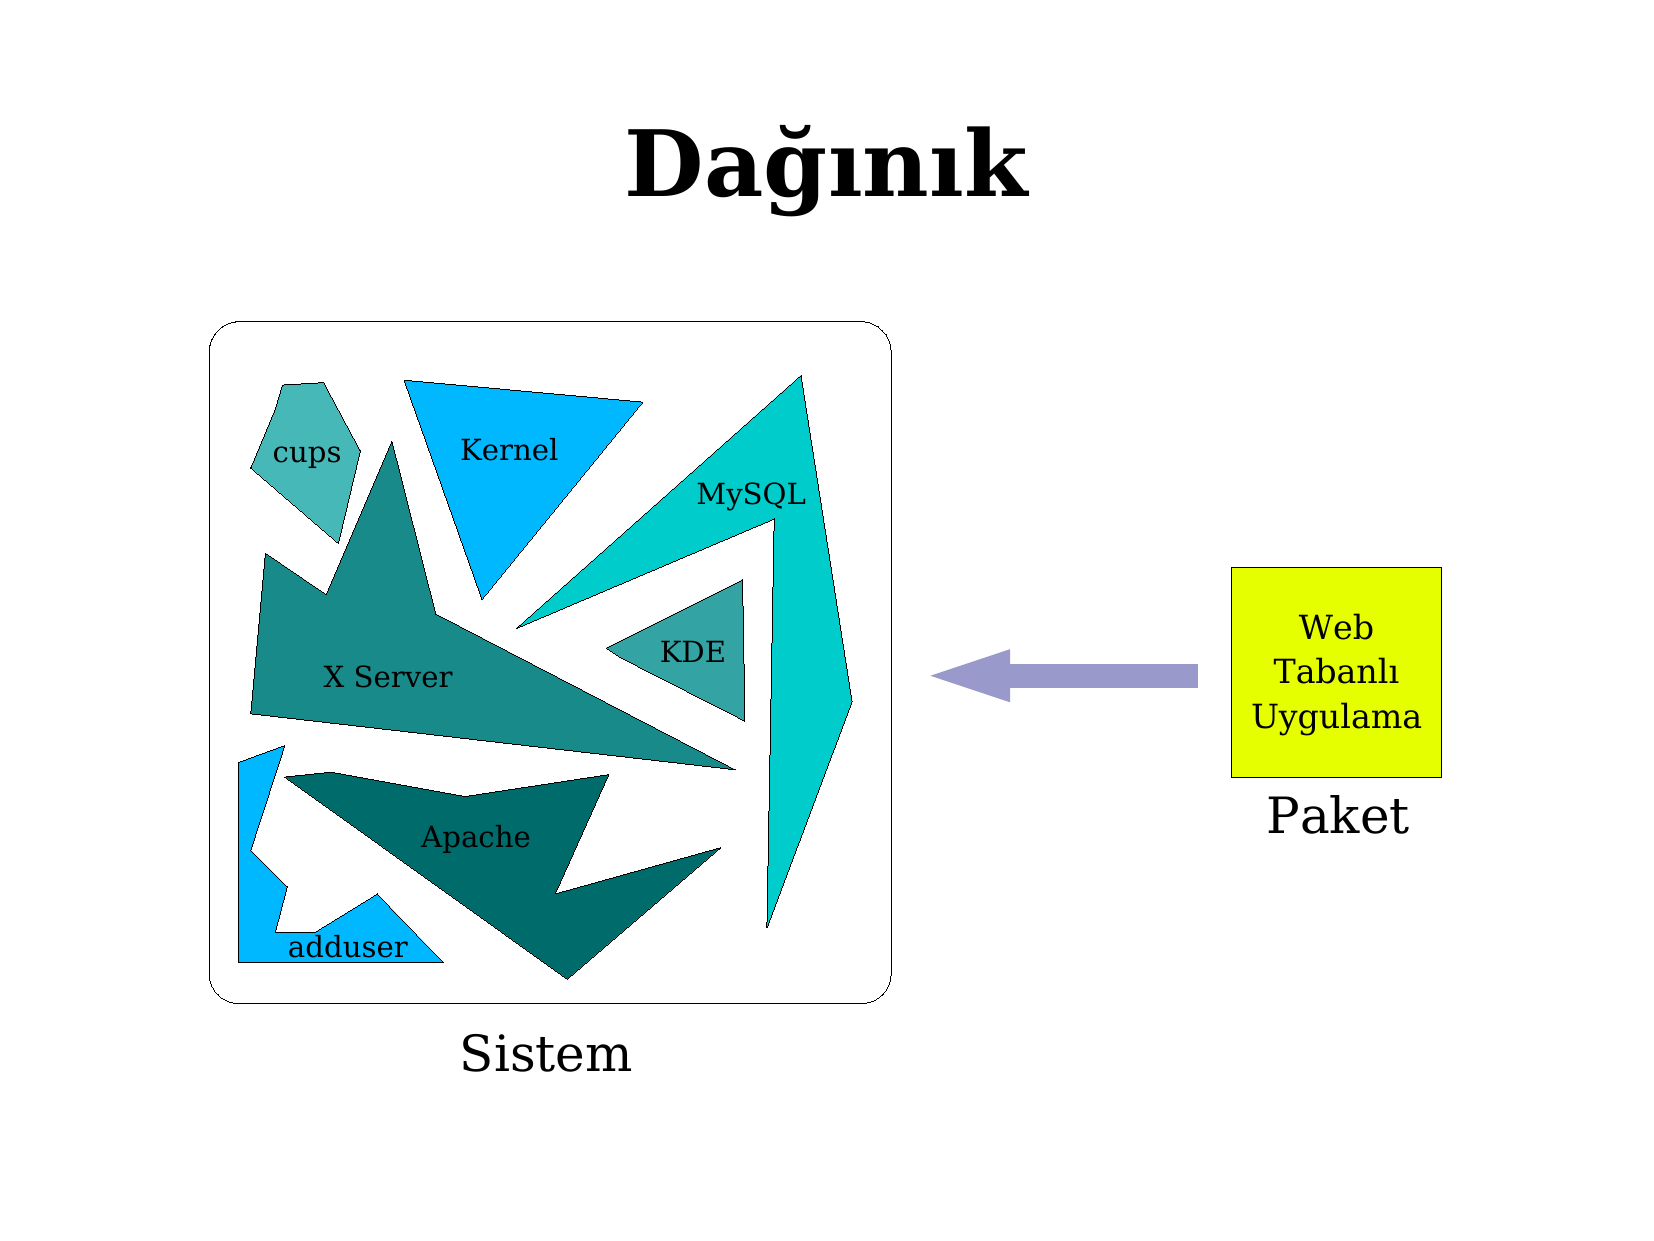

Dağınık
Sistem
Kernel
cups
MySQL
Web
Tabanlı
Uygulama
KDE
X Server
Paket
Apache
adduser